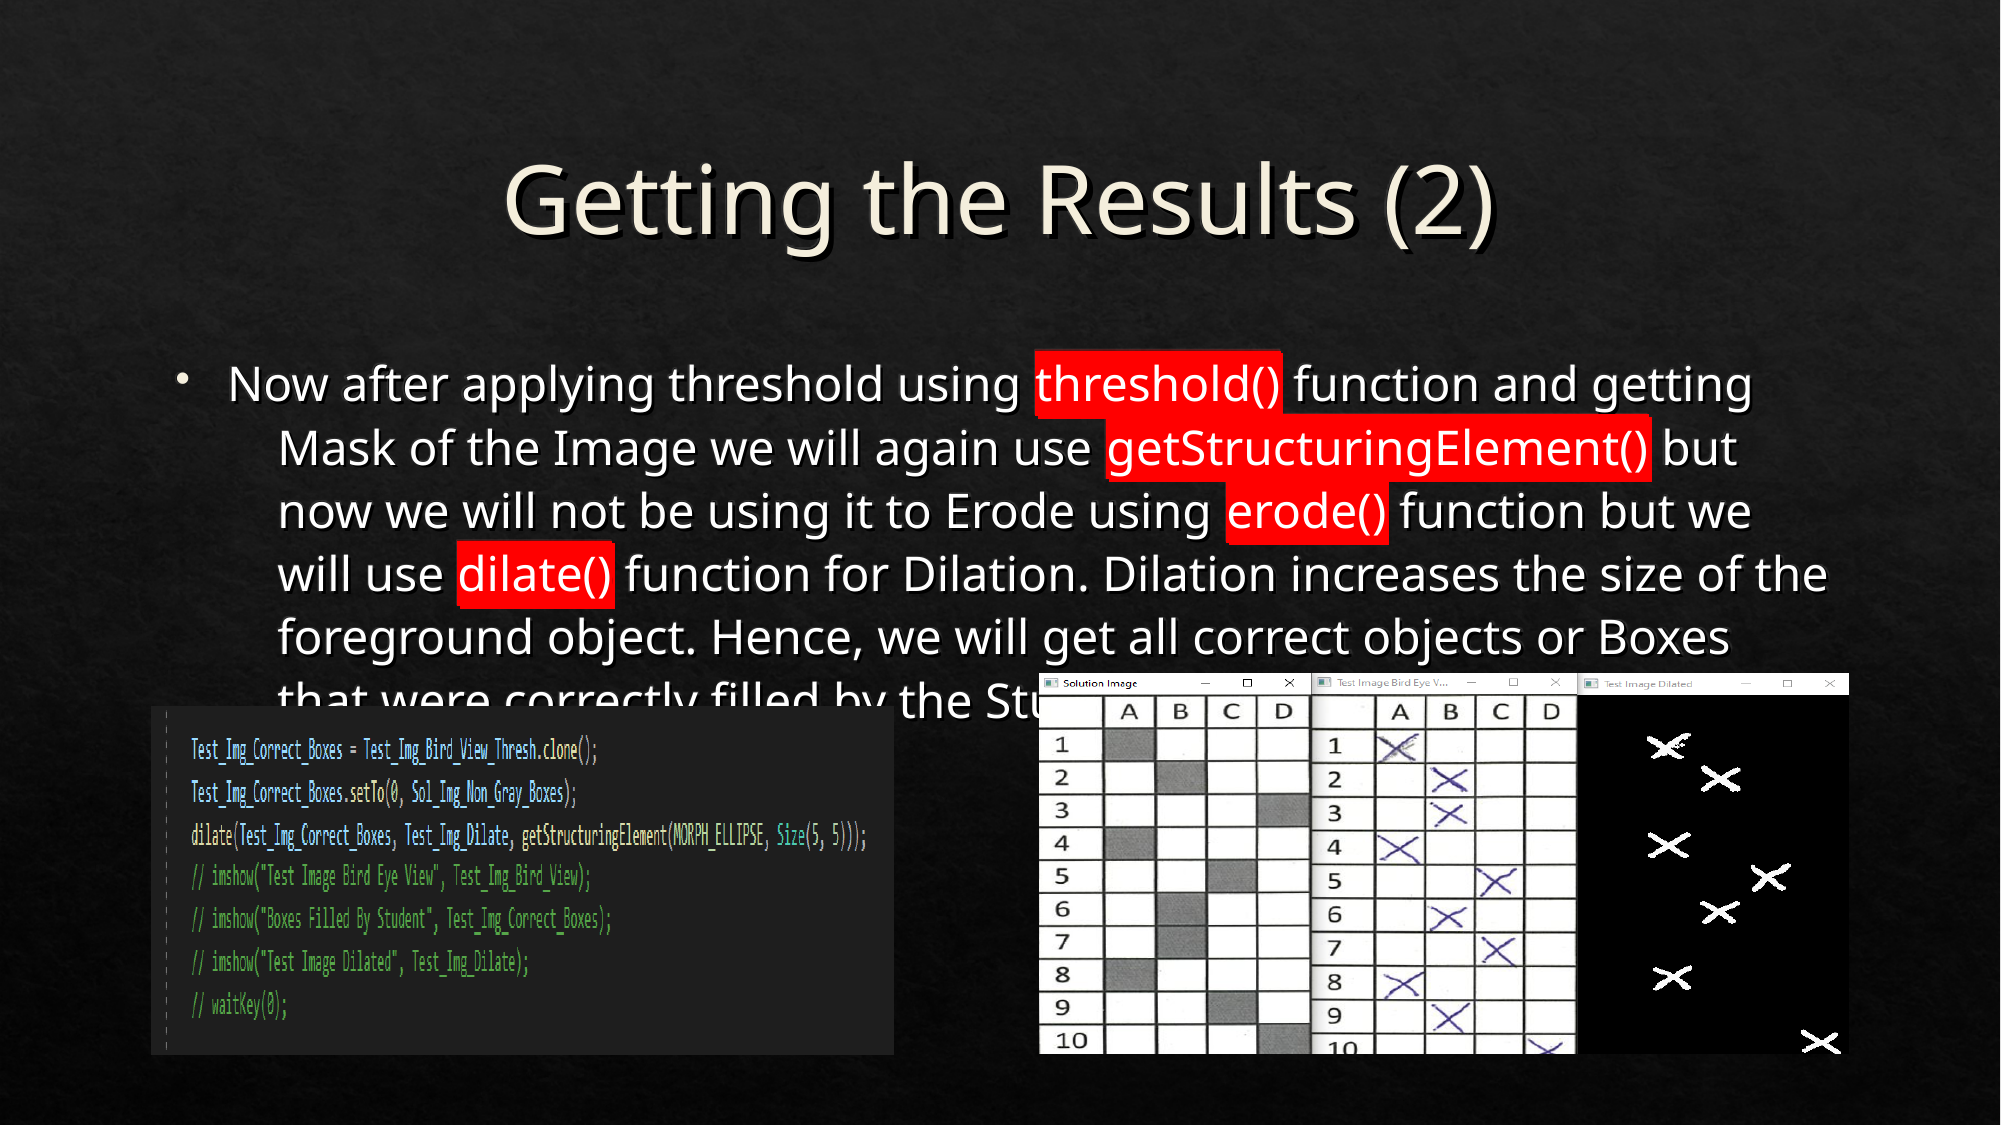

# Getting the Results (2)
Now after applying threshold using threshold() function and getting Mask of the Image we will again use getStructuringElement() but now we will not be using it to Erode using erode() function but we will use dilate() function for Dilation. Dilation increases the size of the foreground object. Hence, we will get all correct objects or Boxes that were correctly filled by the Student.